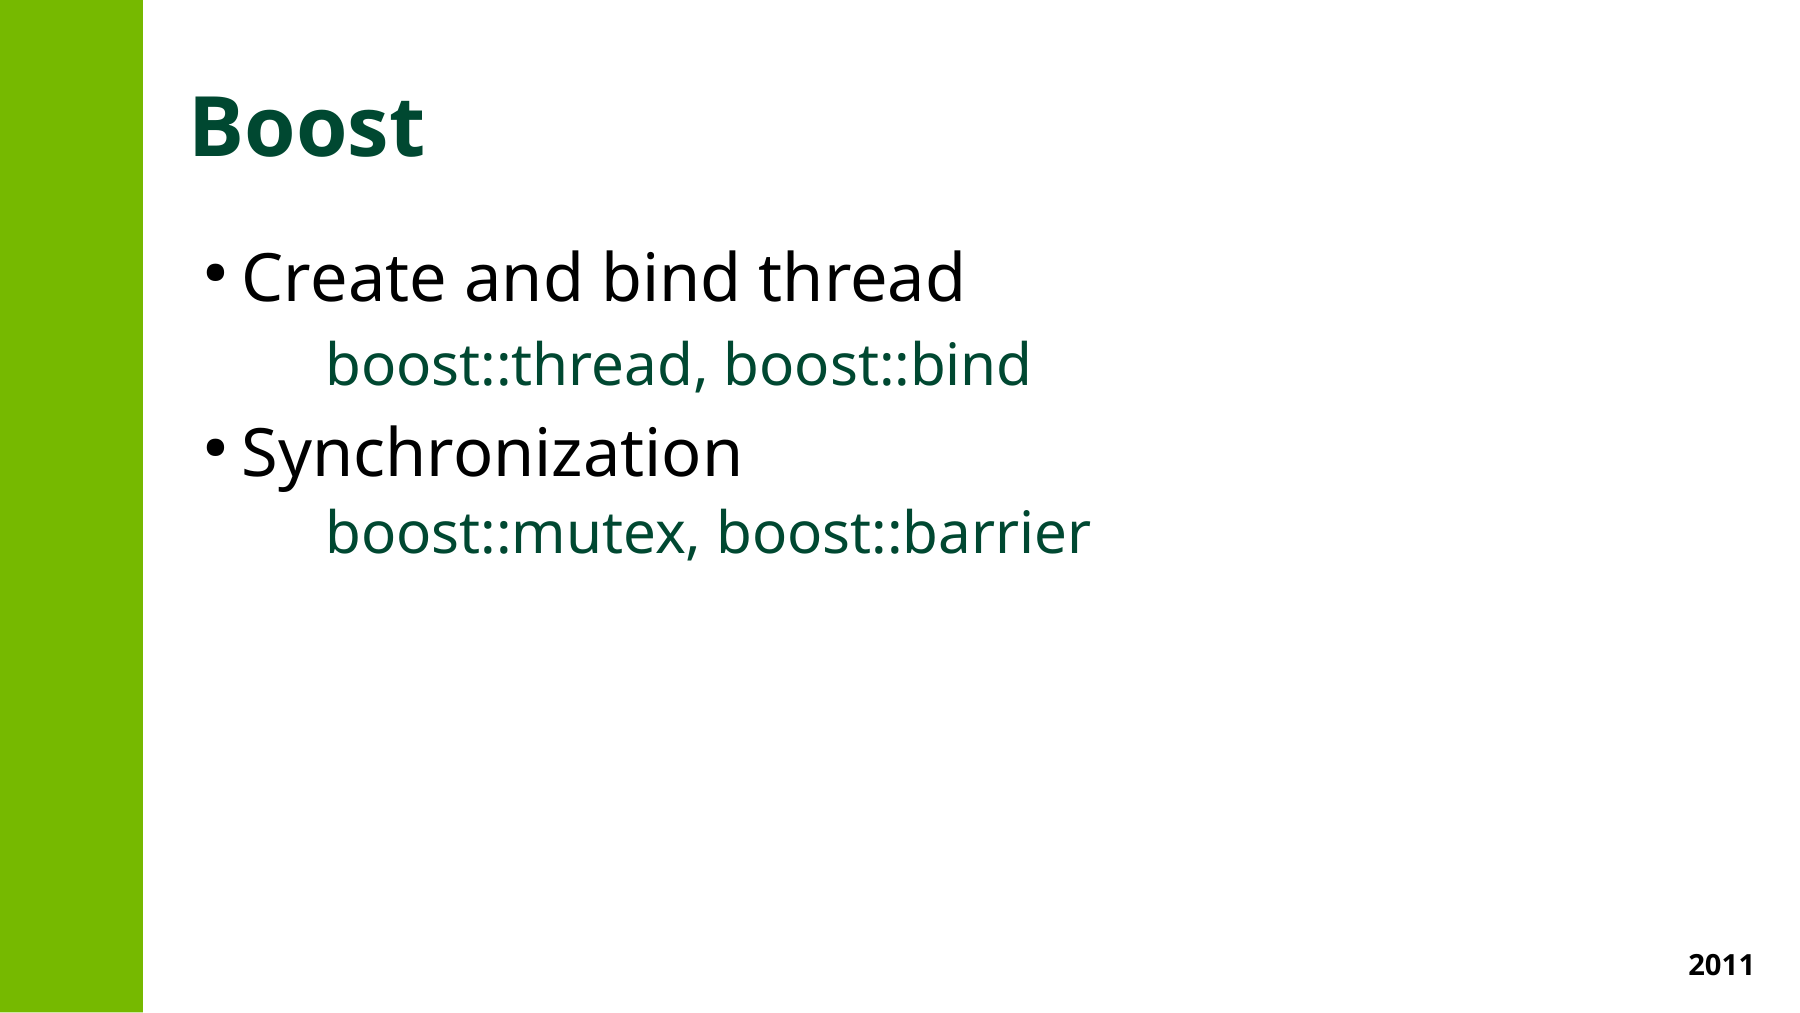

Boost
# Create and bind thread
boost::thread, boost::bind
Synchronization
boost::mutex, boost::barrier